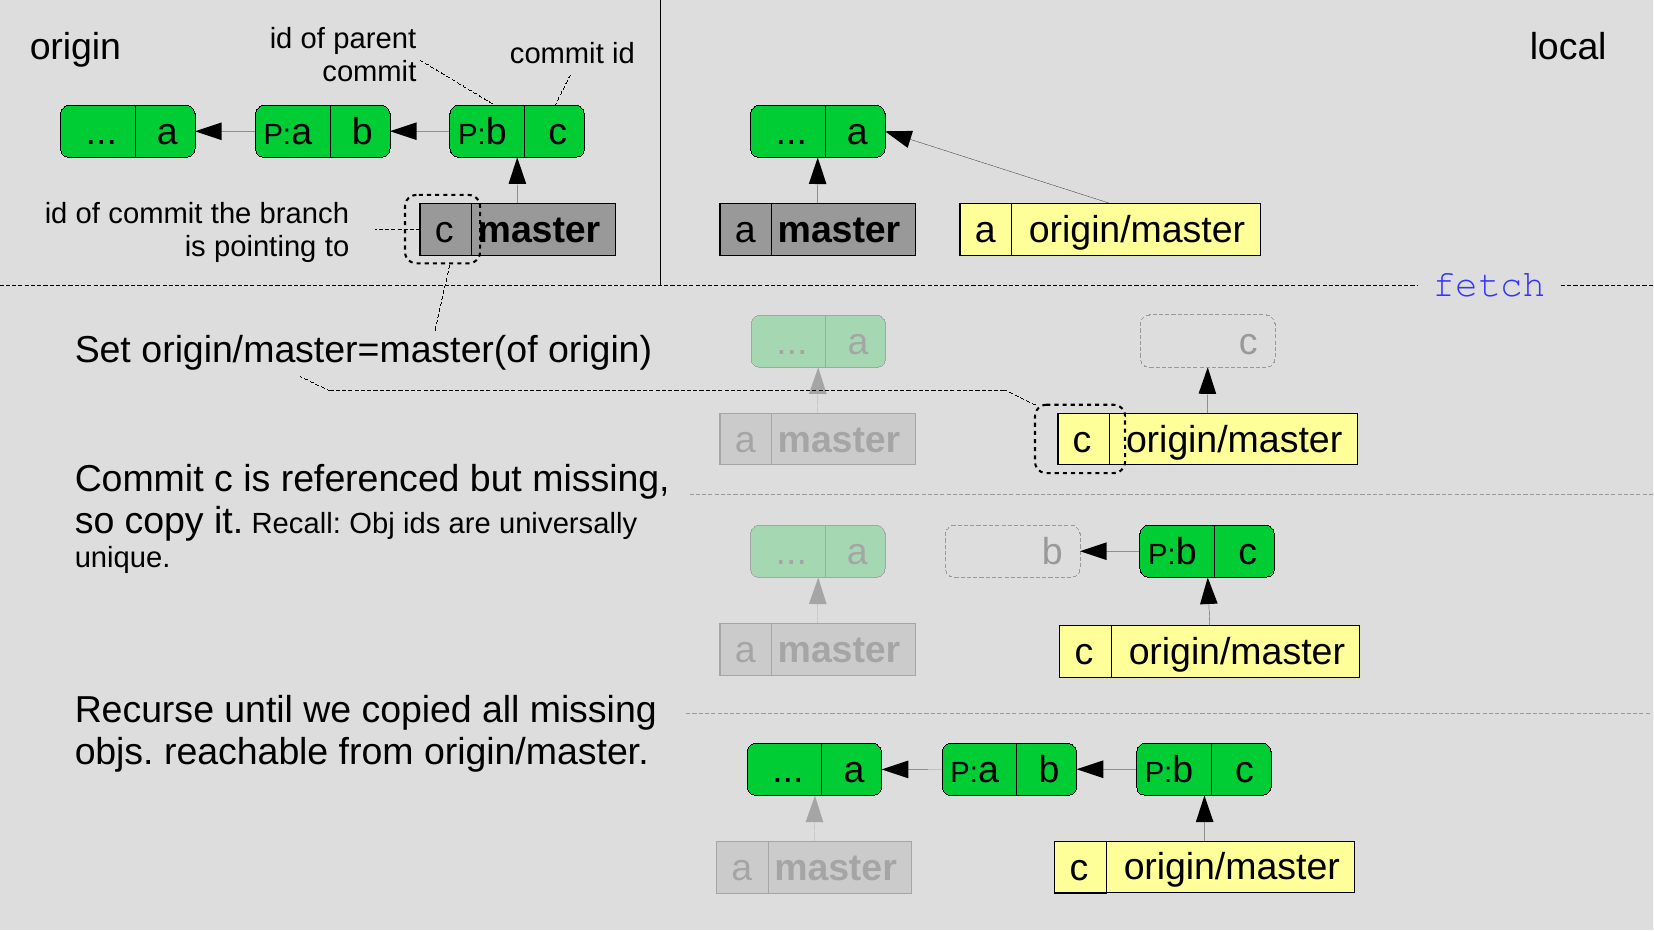

id of parent commit
origin
local
commit id
P:b
P:a
c
...
b
...
a
a
id of commit the branch is pointing to
master
c
master
a
origin/master
a
fetch
c
...
a
Set origin/master=master(of origin)
master
a
origin/master
c
Commit c is referenced but missing,
so copy it. Recall: Obj ids are universally
unique.
P:b
c
...
b
a
master
a
origin/master
c
Recurse until we copied all missing objs. reachable from origin/master.
P:b
c
...
a
P:a
b
origin/master
master
a
c